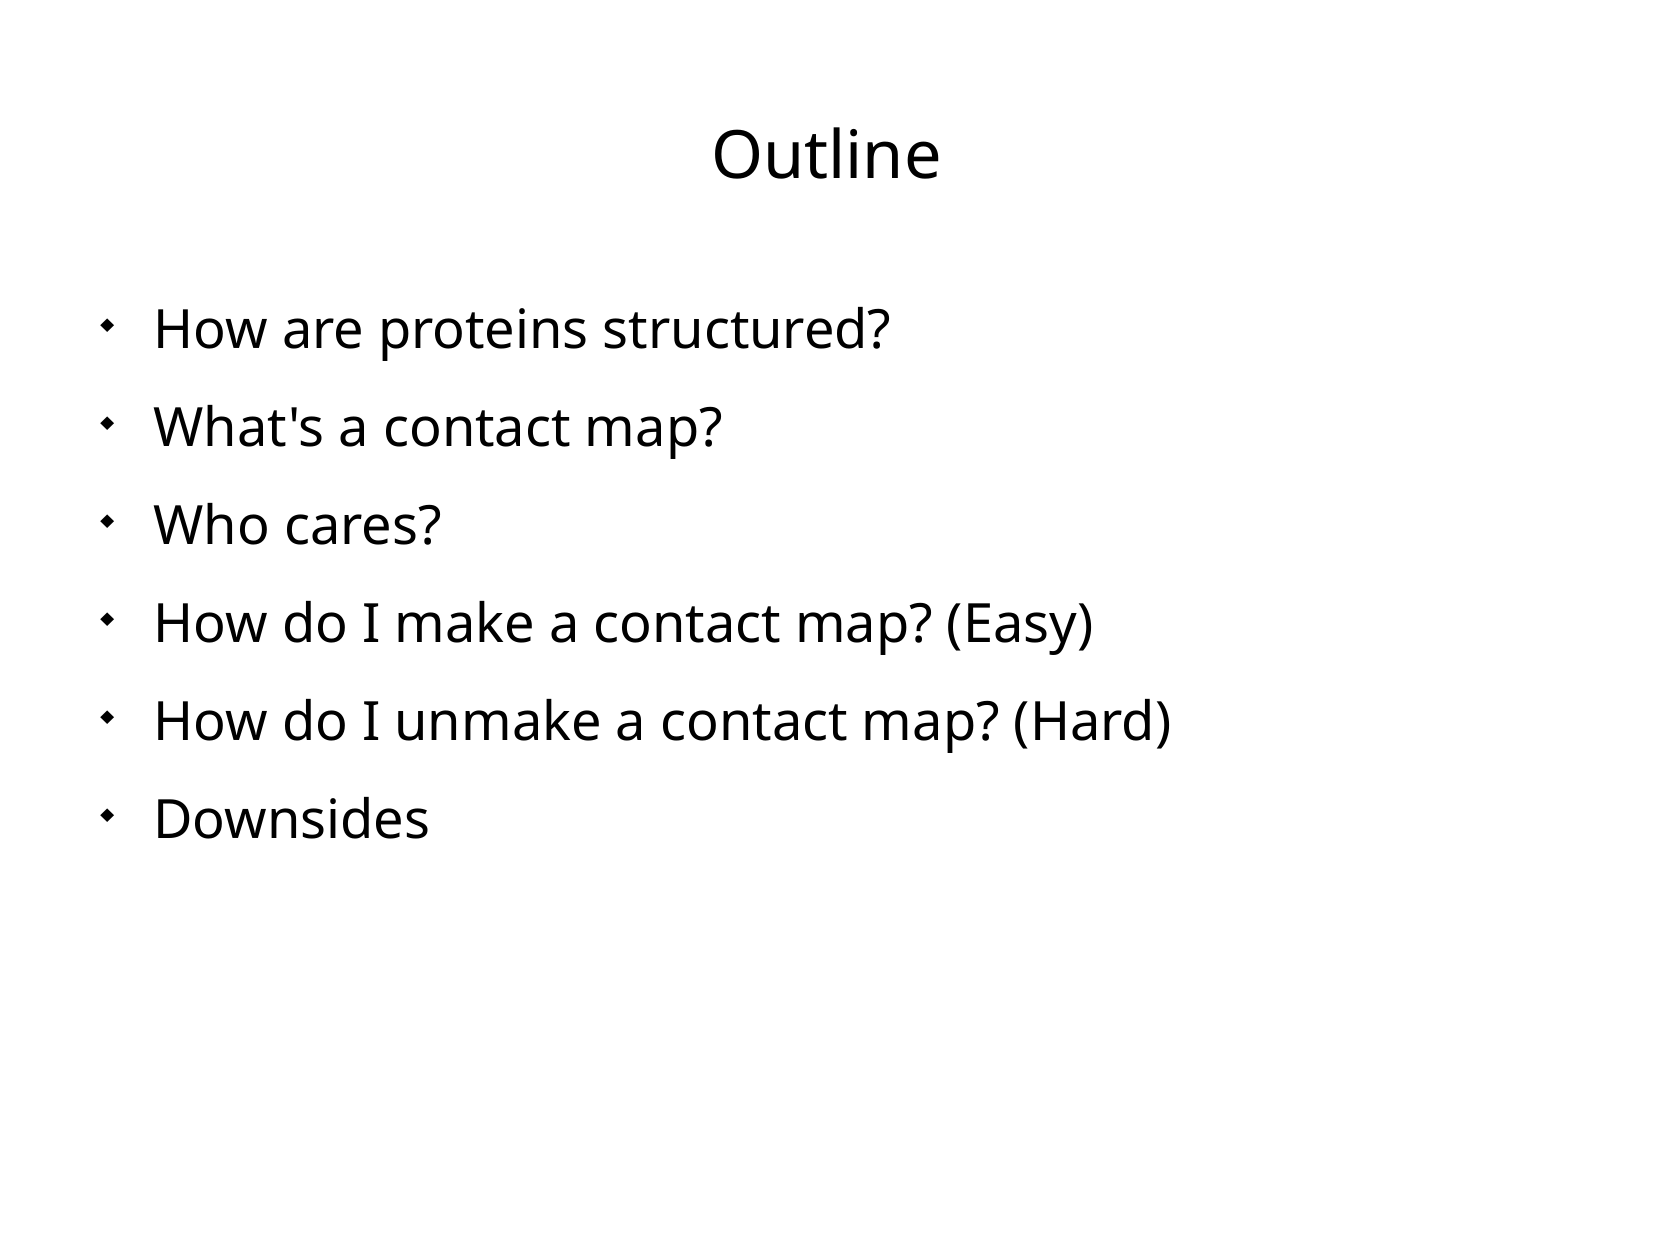

# Outline
How are proteins structured?
What's a contact map?
Who cares?
How do I make a contact map? (Easy)
How do I unmake a contact map? (Hard)
Downsides